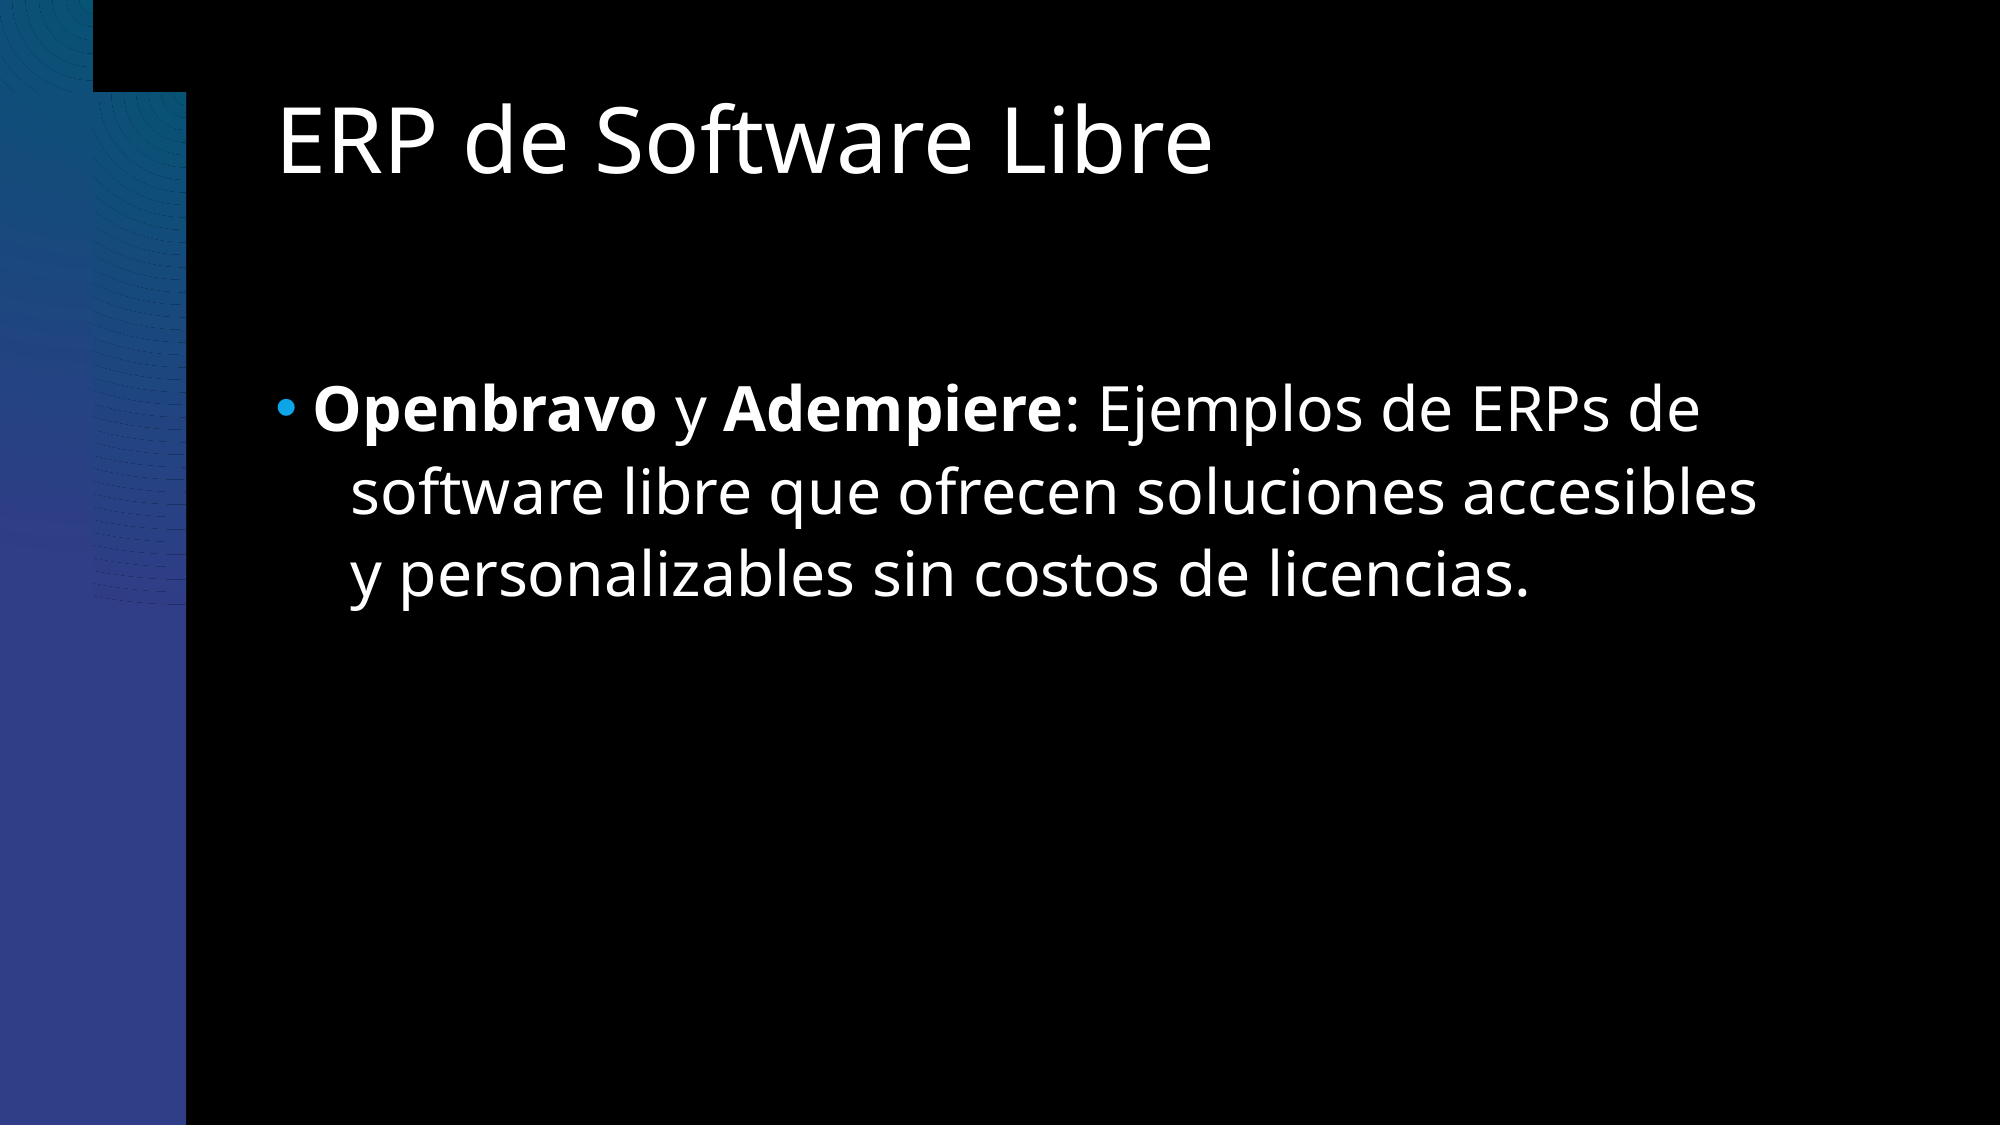

# ERP de Software Libre
Openbravo y Adempiere: Ejemplos de ERPs de software libre que ofrecen soluciones accesibles y personalizables sin costos de licencias.